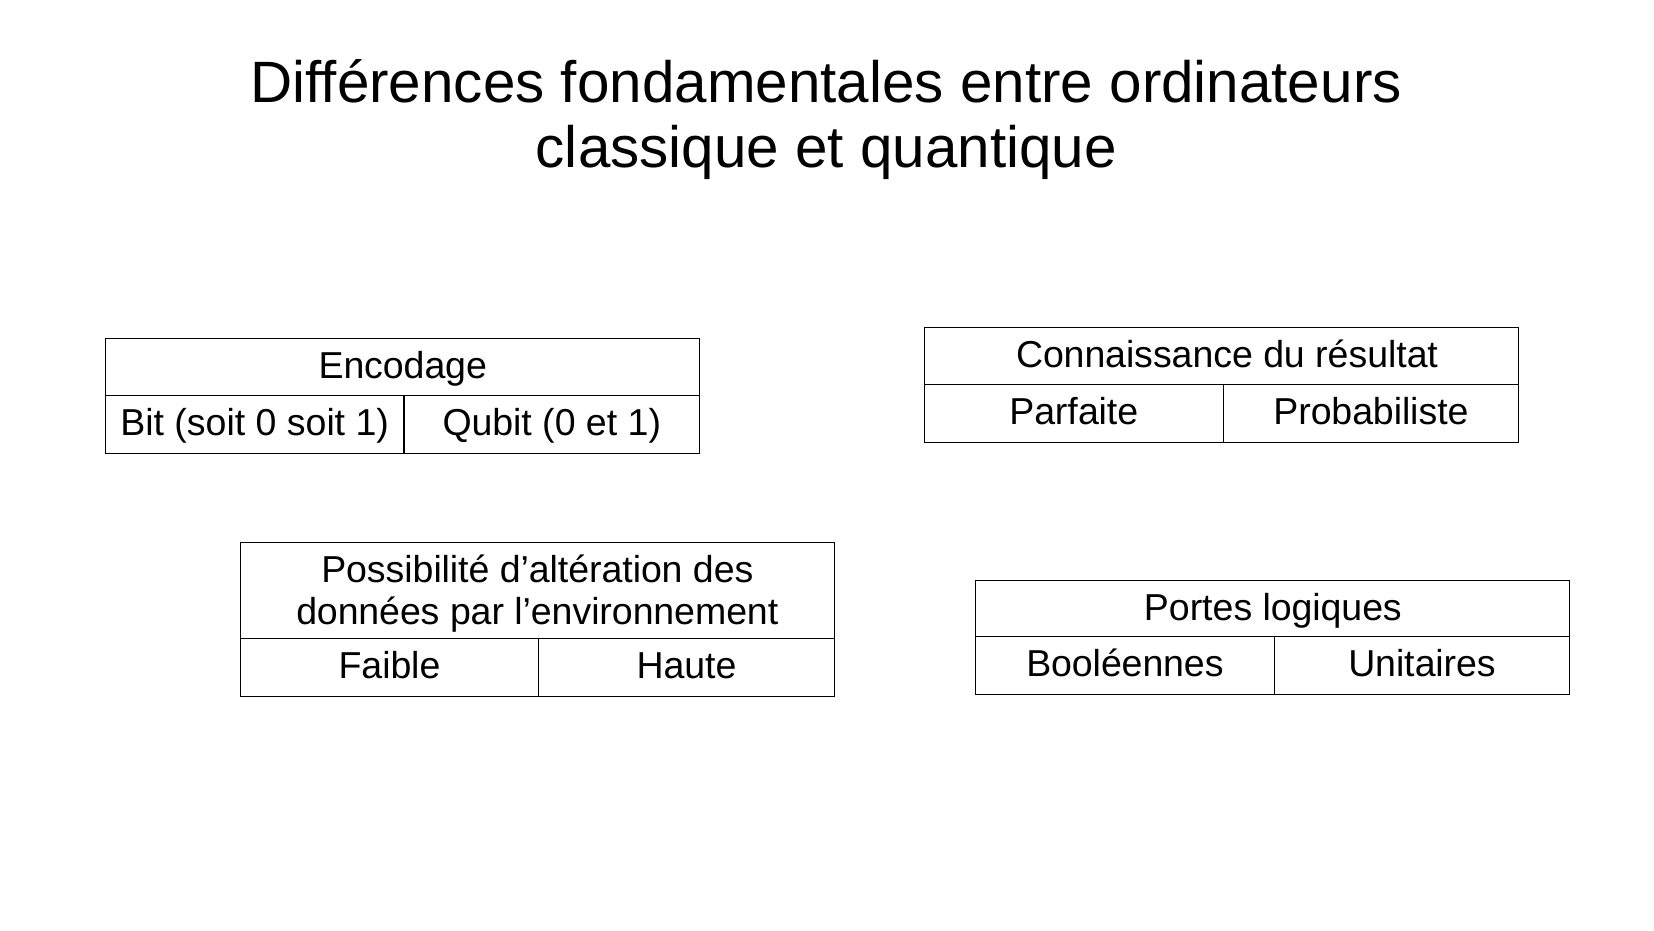

# Différences fondamentales entre ordinateurs classique et quantique
| Connaissance du résultat | |
| --- | --- |
| Parfaite | Probabiliste |
| Encodage | |
| --- | --- |
| Bit (soit 0 soit 1) | Qubit (0 et 1) |
| Possibilité d’altération des données par l’environnement | |
| --- | --- |
| Faible | Haute |
| Portes logiques | |
| --- | --- |
| Booléennes | Unitaires |